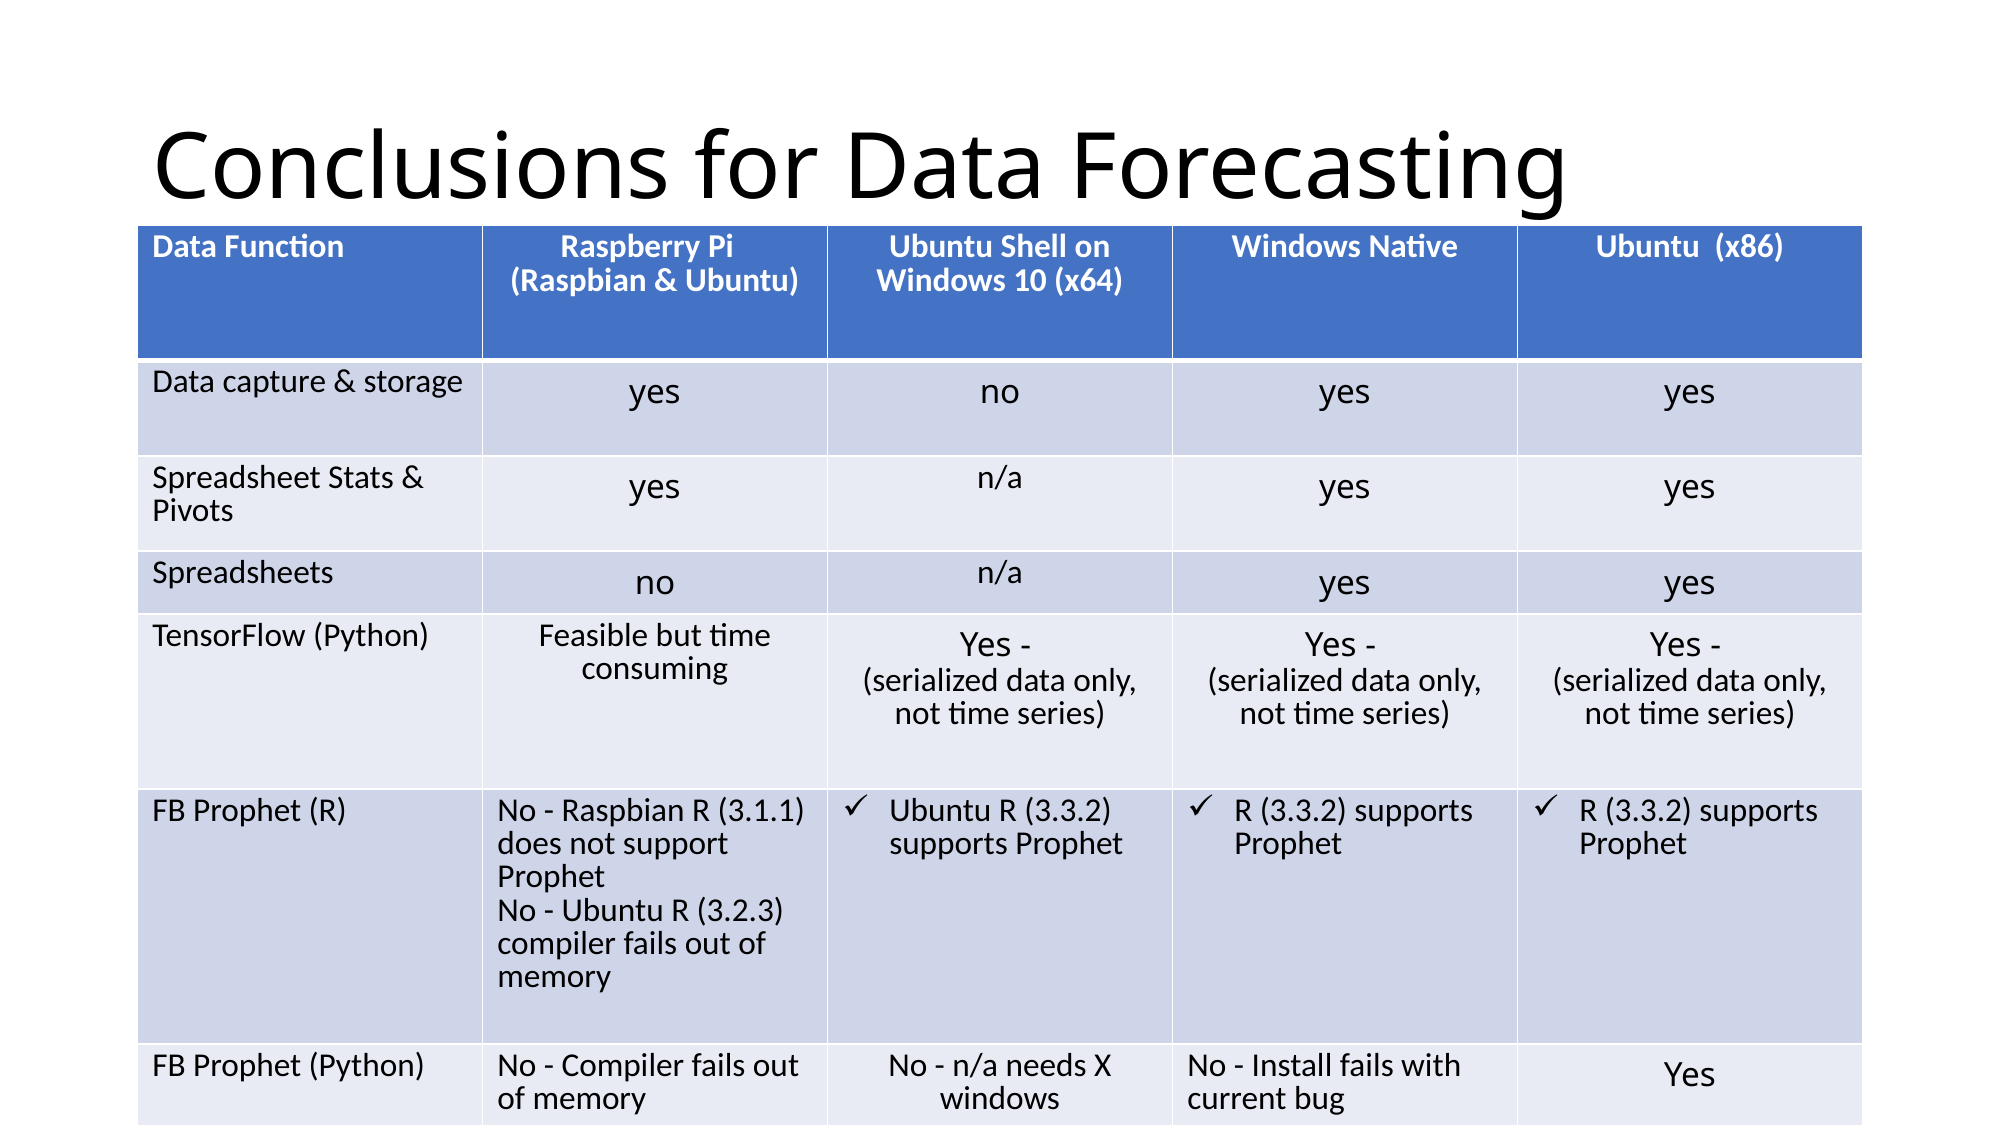

# Conclusions for Data Forecasting
| Data Function | Raspberry Pi (Raspbian & Ubuntu) | Ubuntu Shell on Windows 10 (x64) | Windows Native | Ubuntu (x86) |
| --- | --- | --- | --- | --- |
| Data capture & storage | yes | no | yes | yes |
| Spreadsheet Stats & Pivots | yes | n/a | yes | yes |
| Spreadsheets | no | n/a | yes | yes |
| TensorFlow (Python) | Feasible but time consuming | Yes - (serialized data only, not time series) | Yes - (serialized data only, not time series) | Yes - (serialized data only, not time series) |
| FB Prophet (R) | No - Raspbian R (3.1.1) does not support Prophet No - Ubuntu R (3.2.3) compiler fails out of memory | Ubuntu R (3.3.2) supports Prophet | R (3.3.2) supports Prophet | R (3.3.2) supports Prophet |
| FB Prophet (Python) | No - Compiler fails out of memory | No - n/a needs X windows | No - Install fails with current bug | Yes |